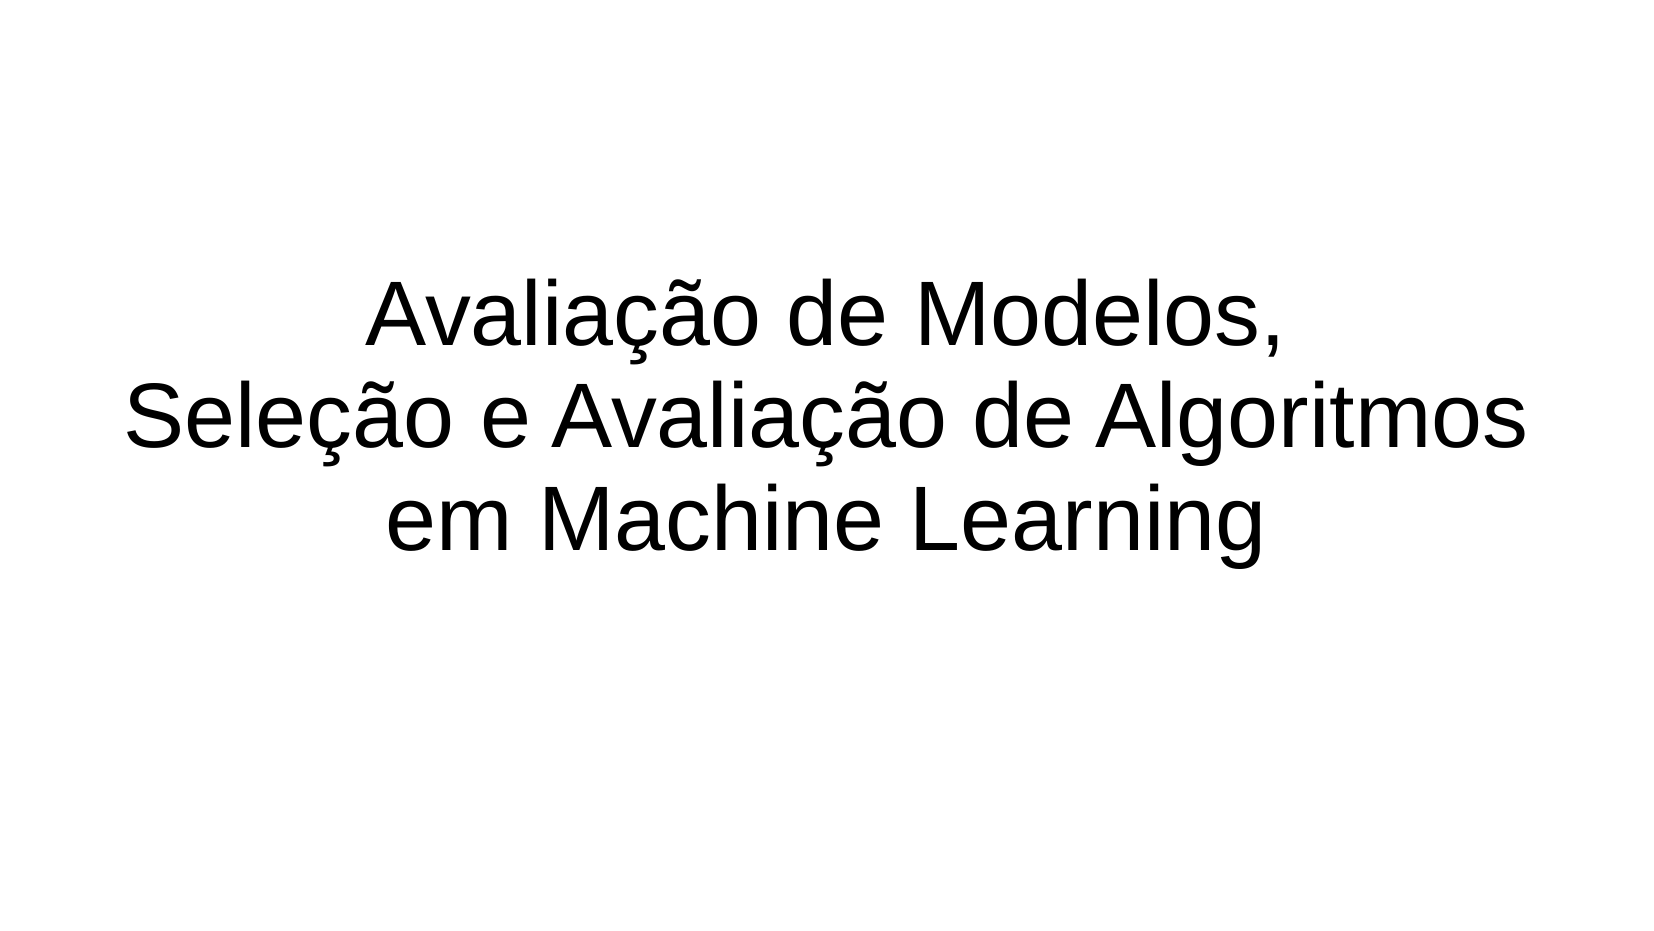

# Avaliação de Modelos, Seleção e Avaliação de Algoritmos em Machine Learning